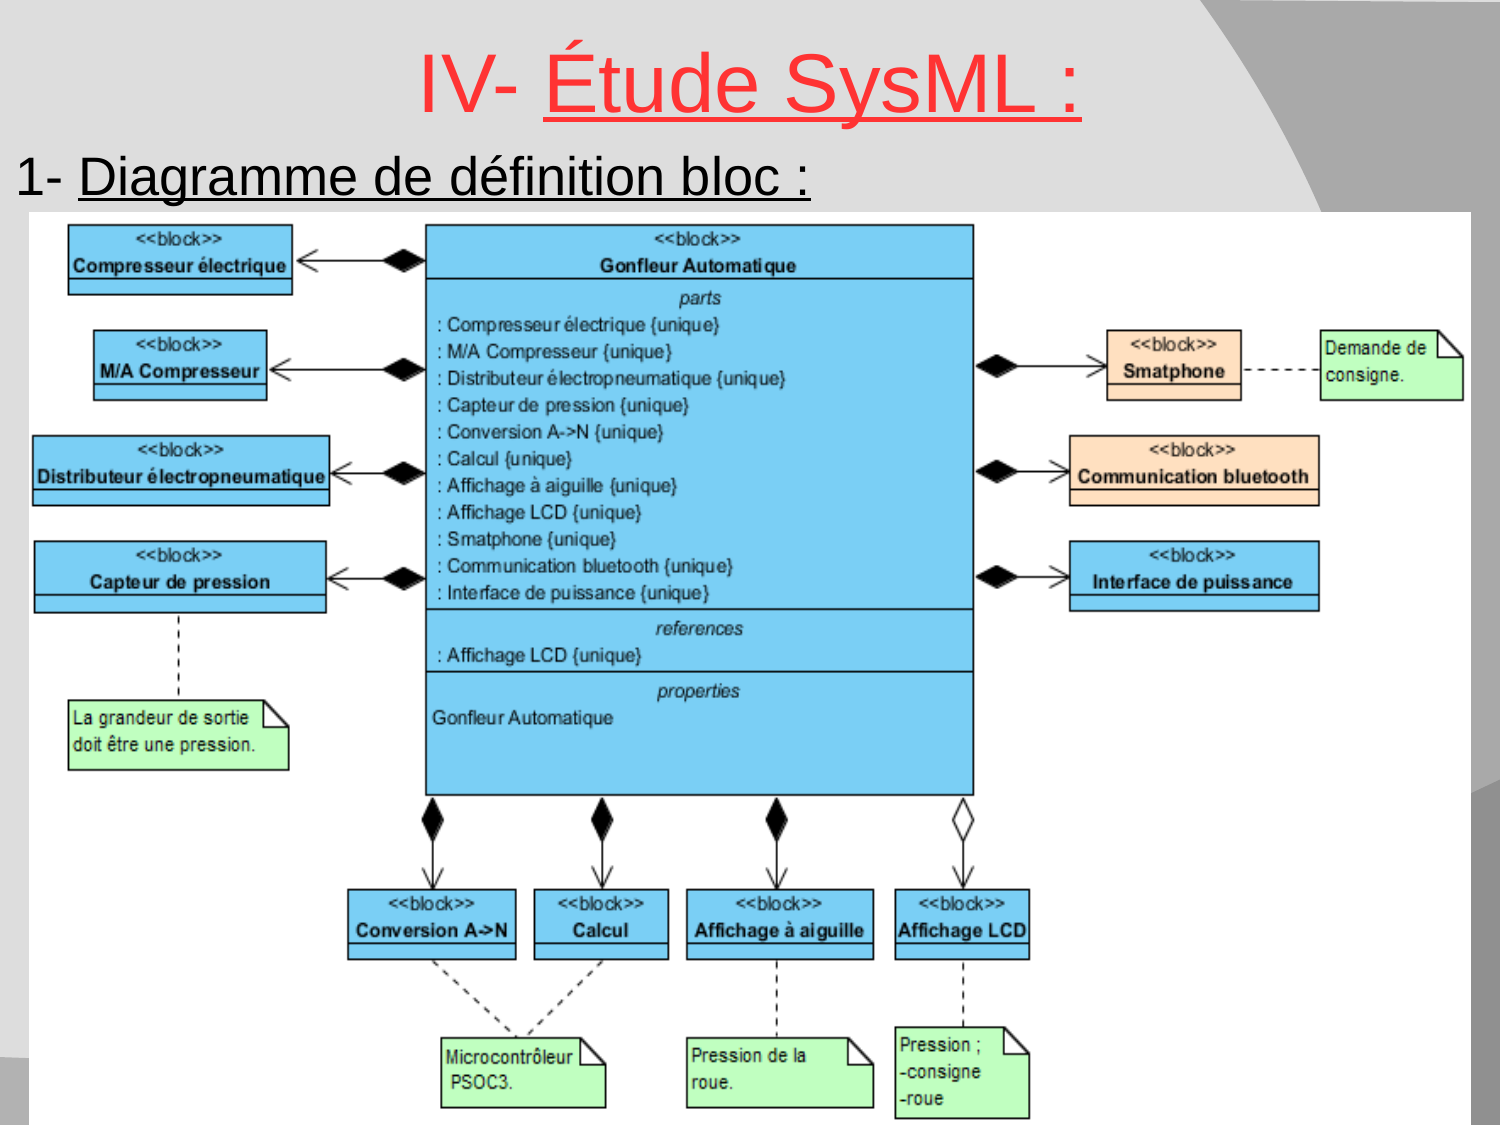

IV- Étude SysML :
1- Diagramme de définition bloc :